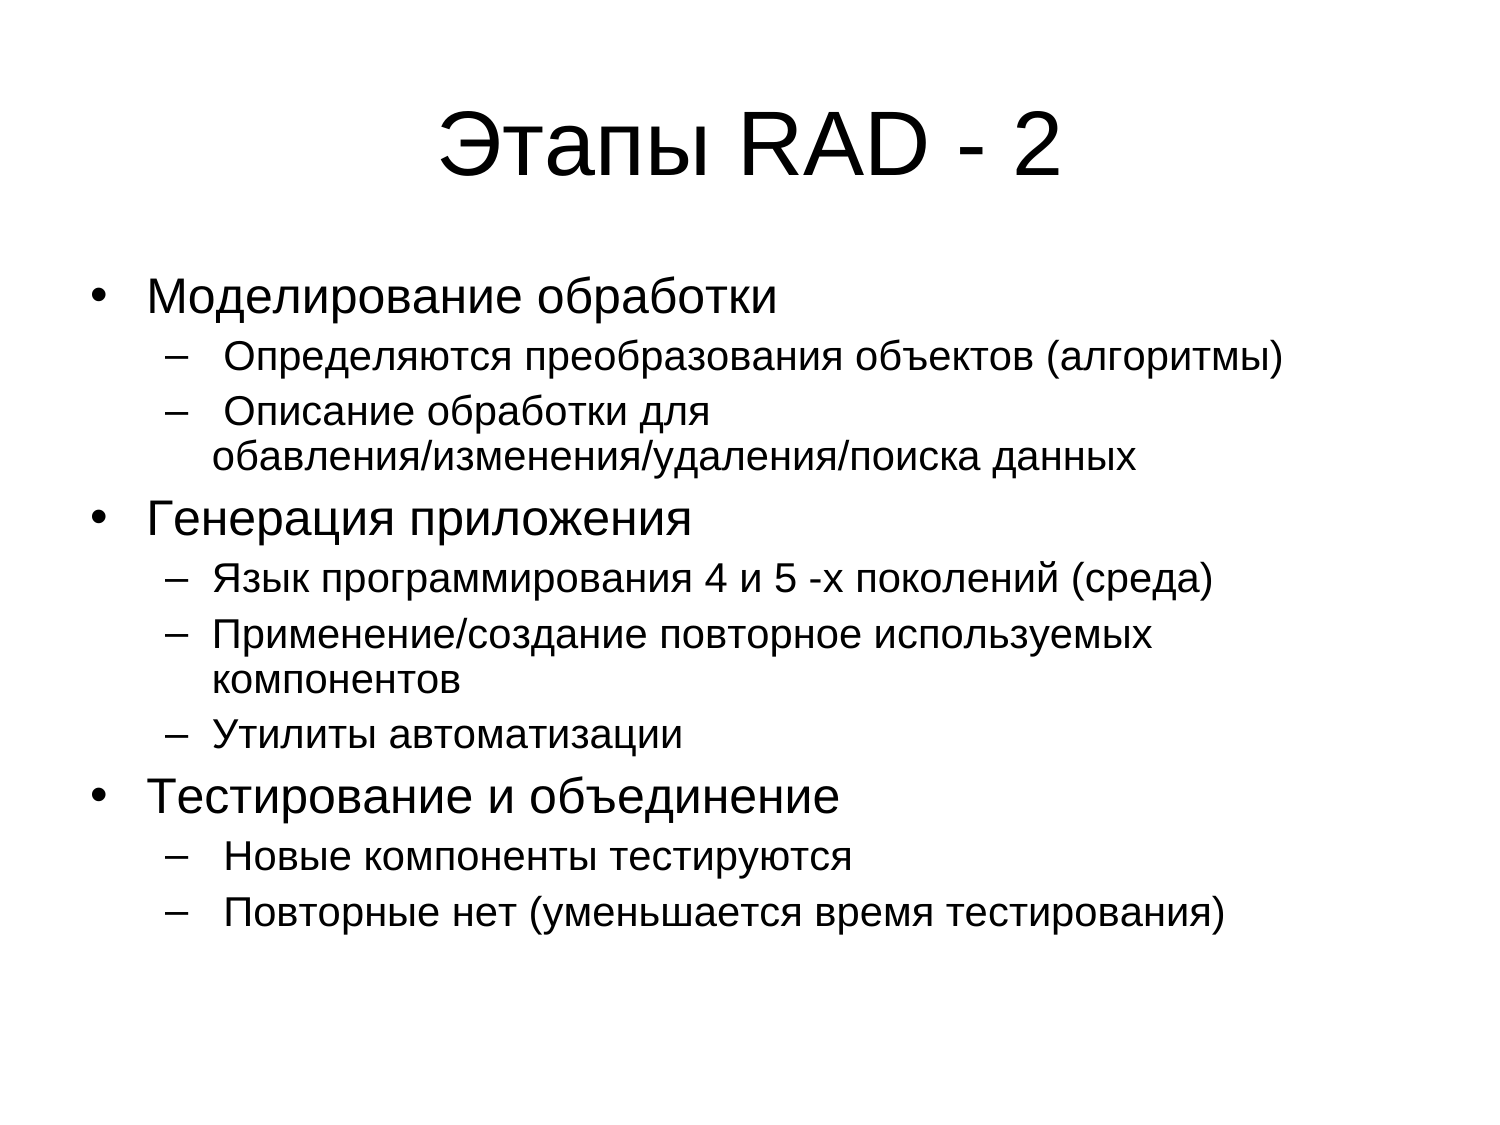

# Этапы RAD - 2
Моделирование обработки
 Определяются преобразования объектов (алгоритмы)
 Описание обработки для обавления/изменения/удаления/поиска данных
Генерация приложения
Язык программирования 4 и 5 -х поколений (среда)
Применение/создание повторное используемых компонентов
Утилиты автоматизации
Тестирование и объединение
 Новые компоненты тестируются
 Повторные нет (уменьшается время тестирования)